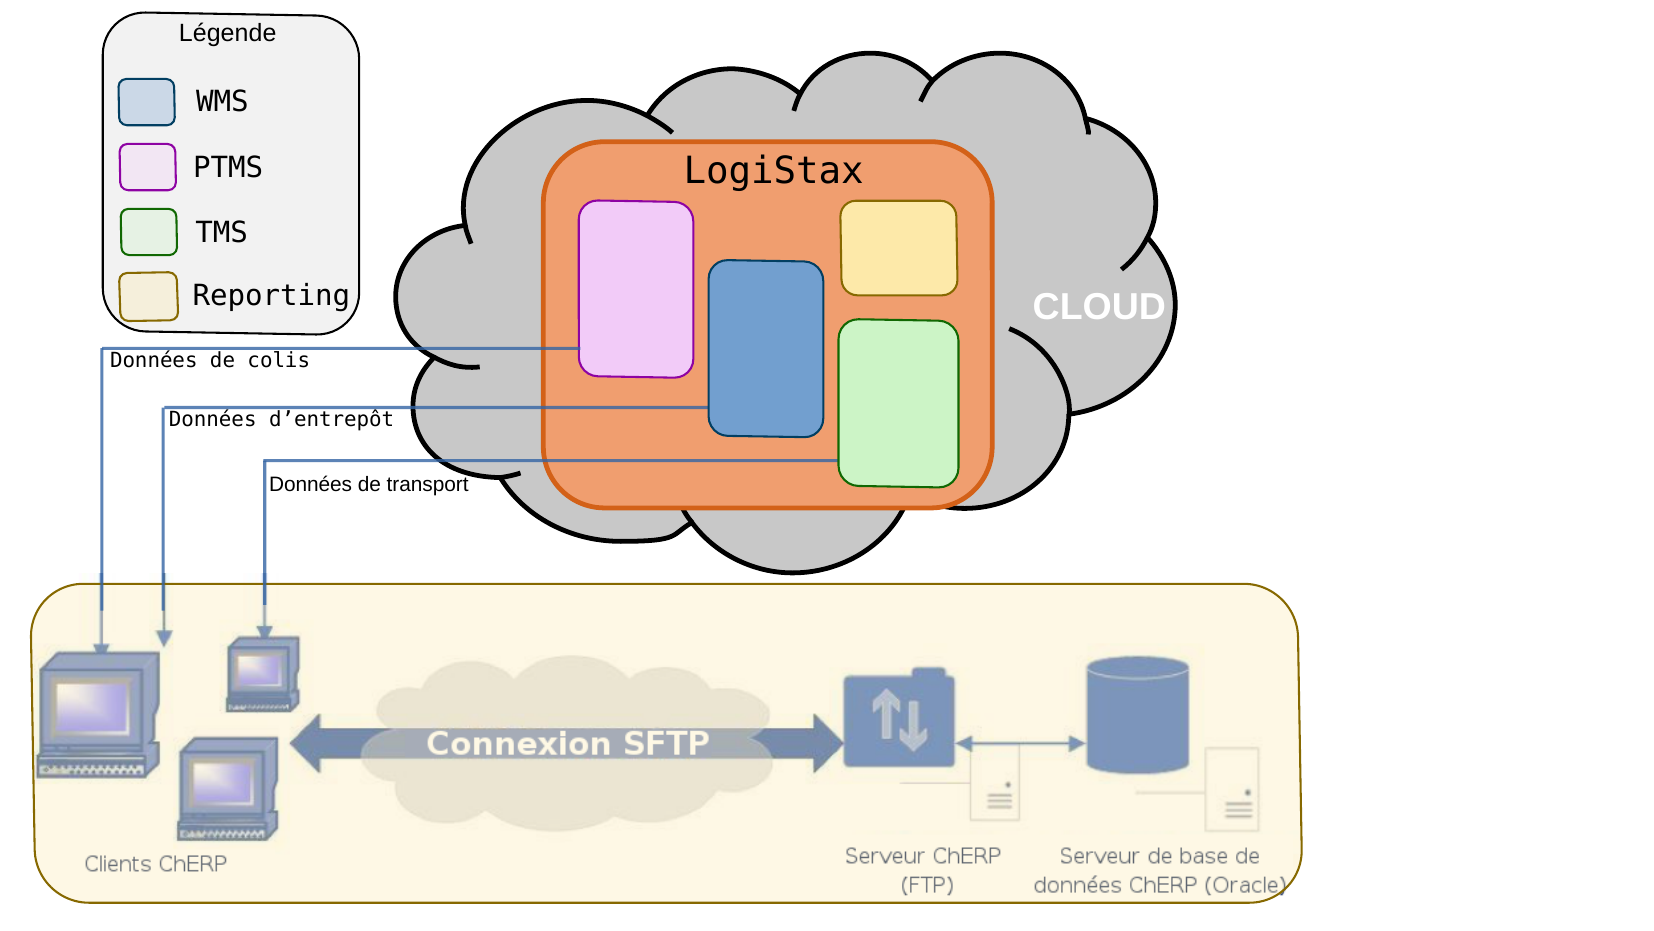

Légende
WMS
PTMS
TMS
Reporting
LogiStax
CLOUD
Données de colis
Données d’entrepôt
Données de transport